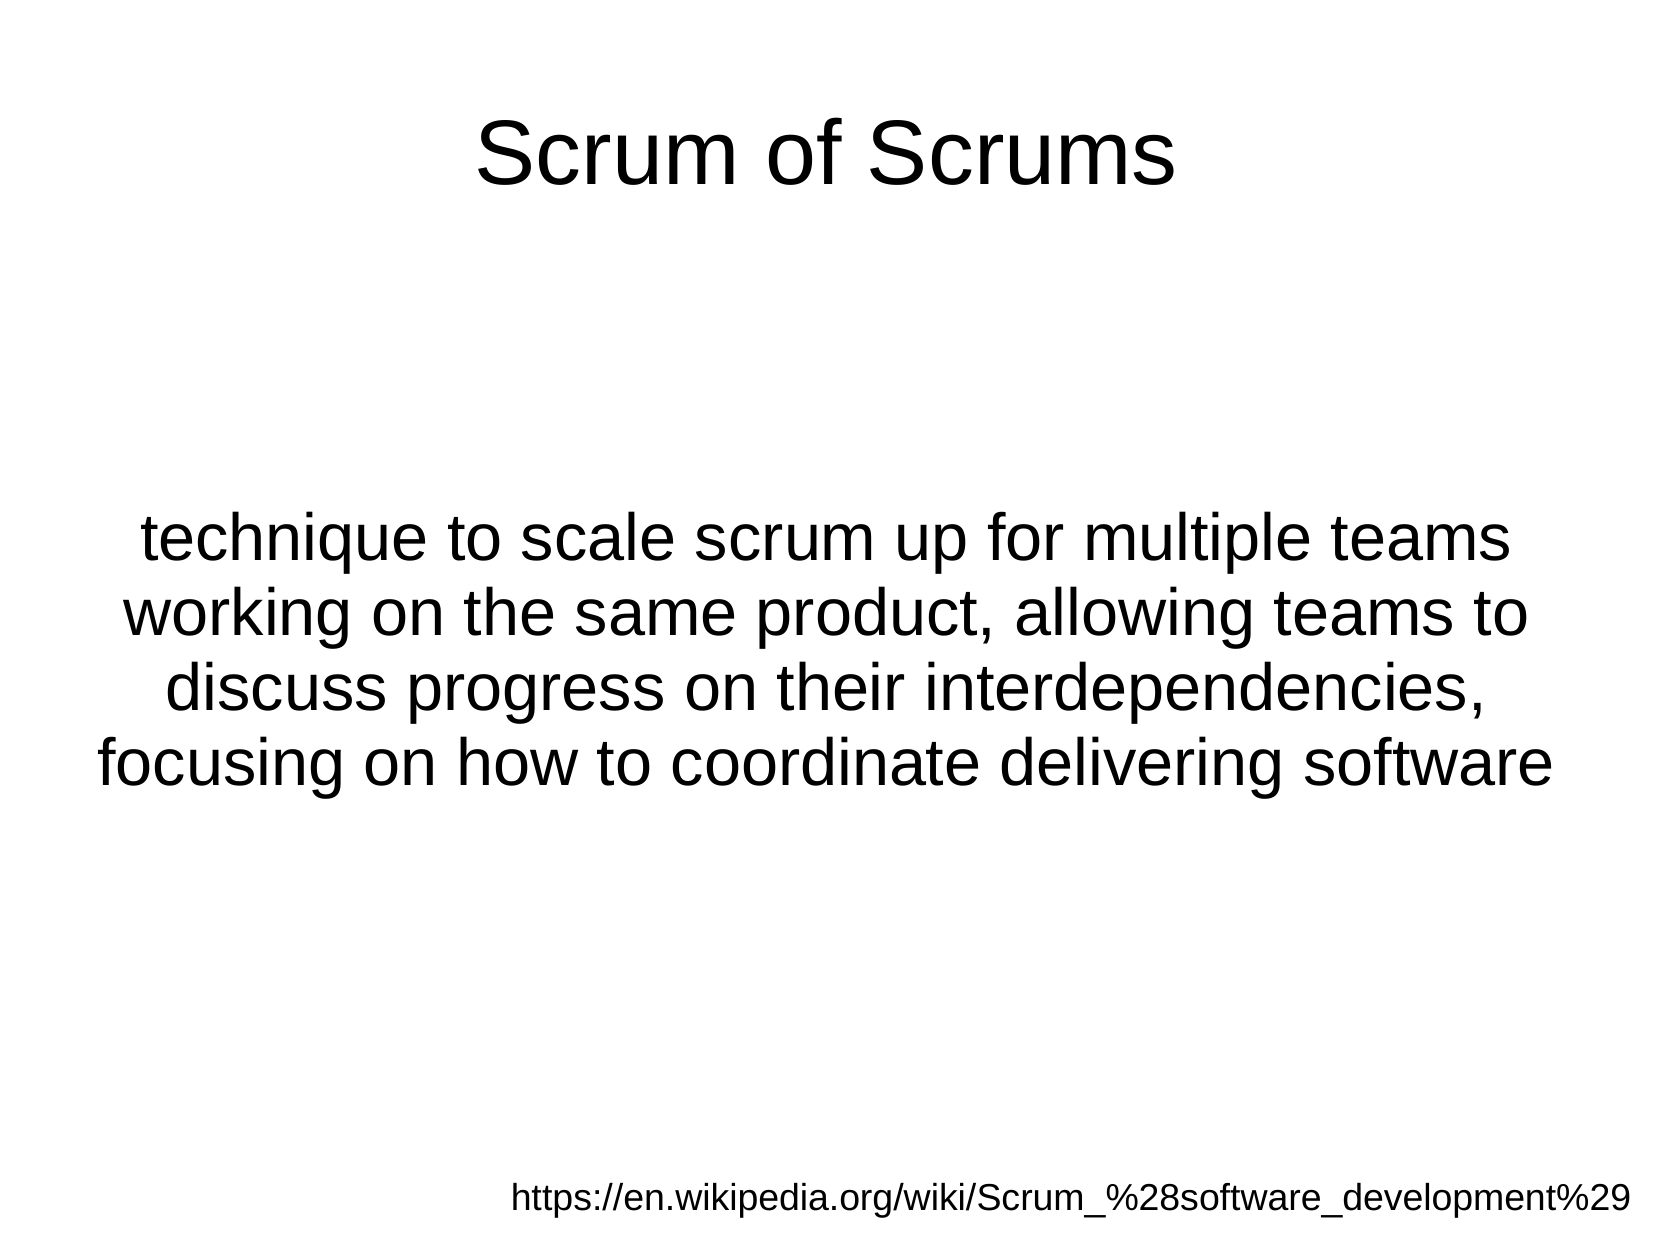

# Scrum of Scrums
technique to scale scrum up for multiple teams working on the same product, allowing teams to discuss progress on their interdependencies, focusing on how to coordinate delivering software
https://en.wikipedia.org/wiki/Scrum_%28software_development%29